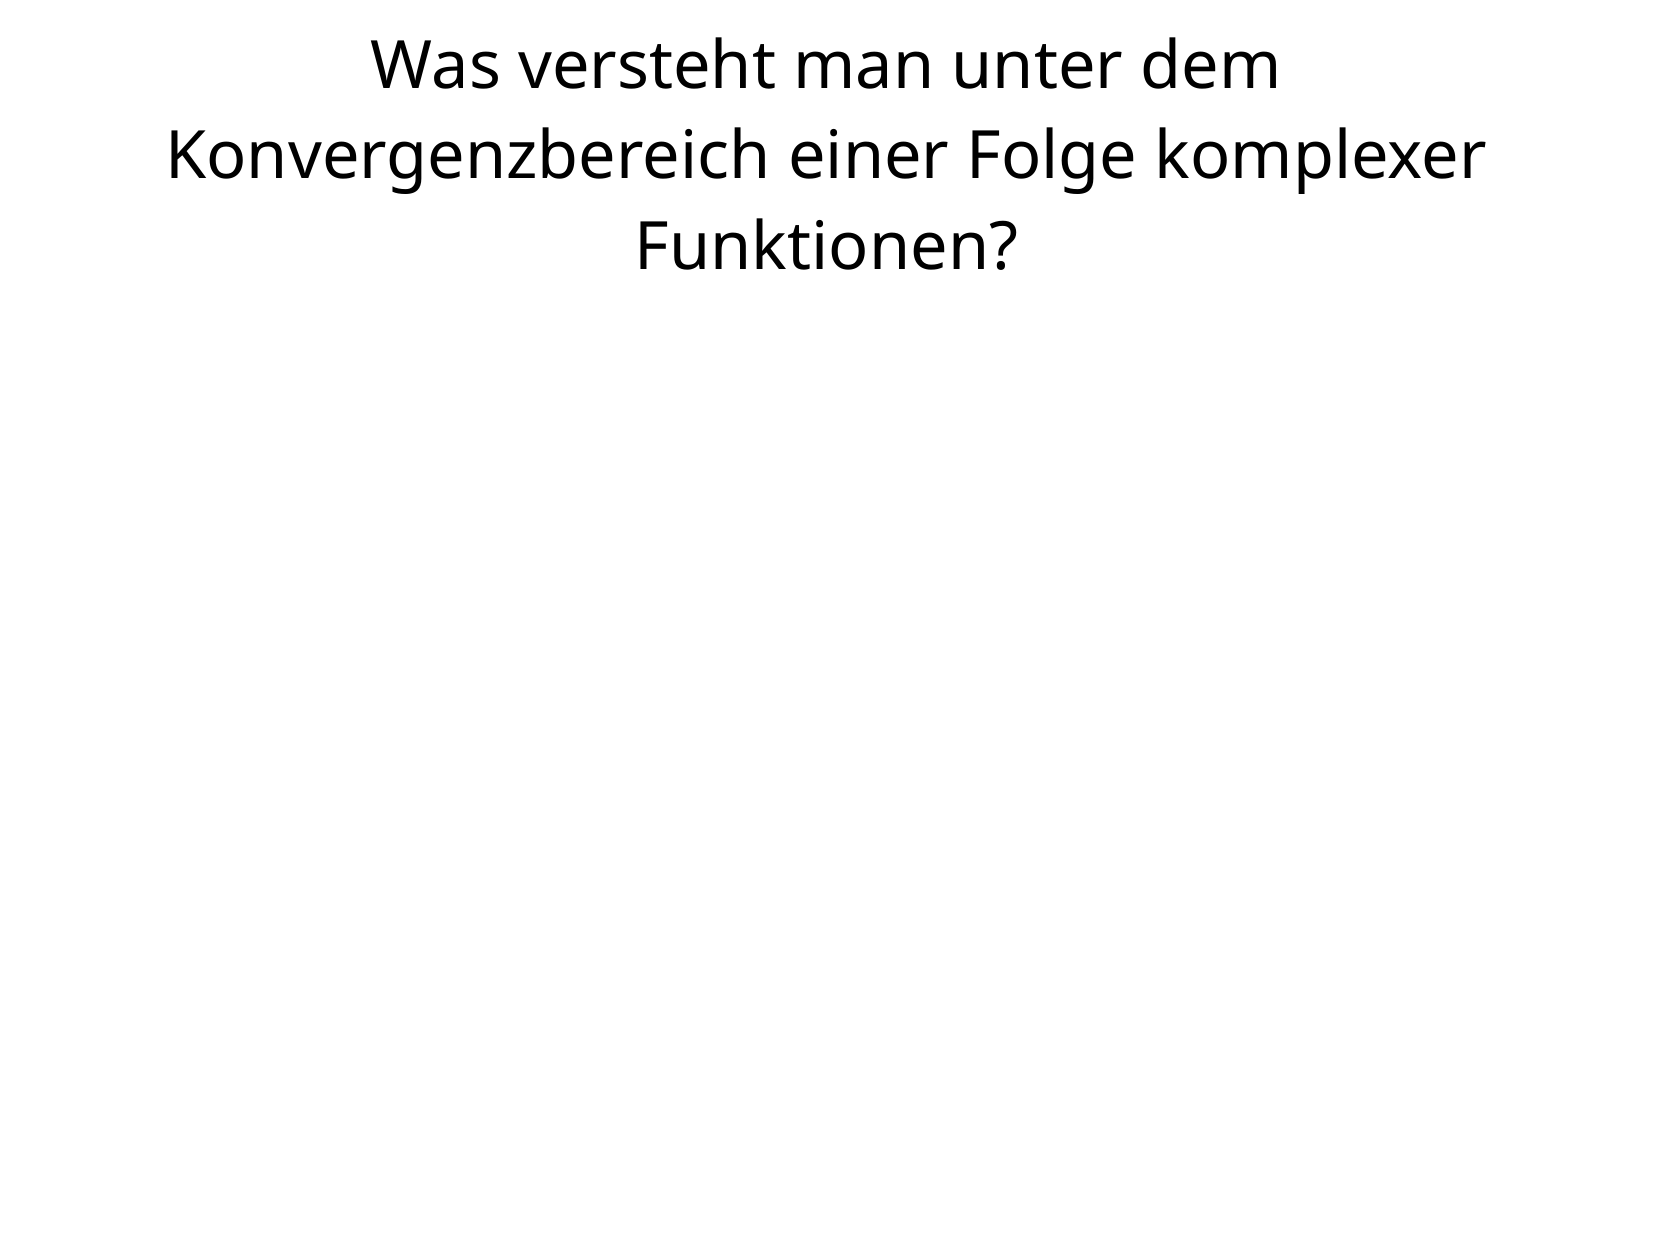

# Was versteht man unter dem Konvergenzbereich einer Folge komplexer Funktionen?